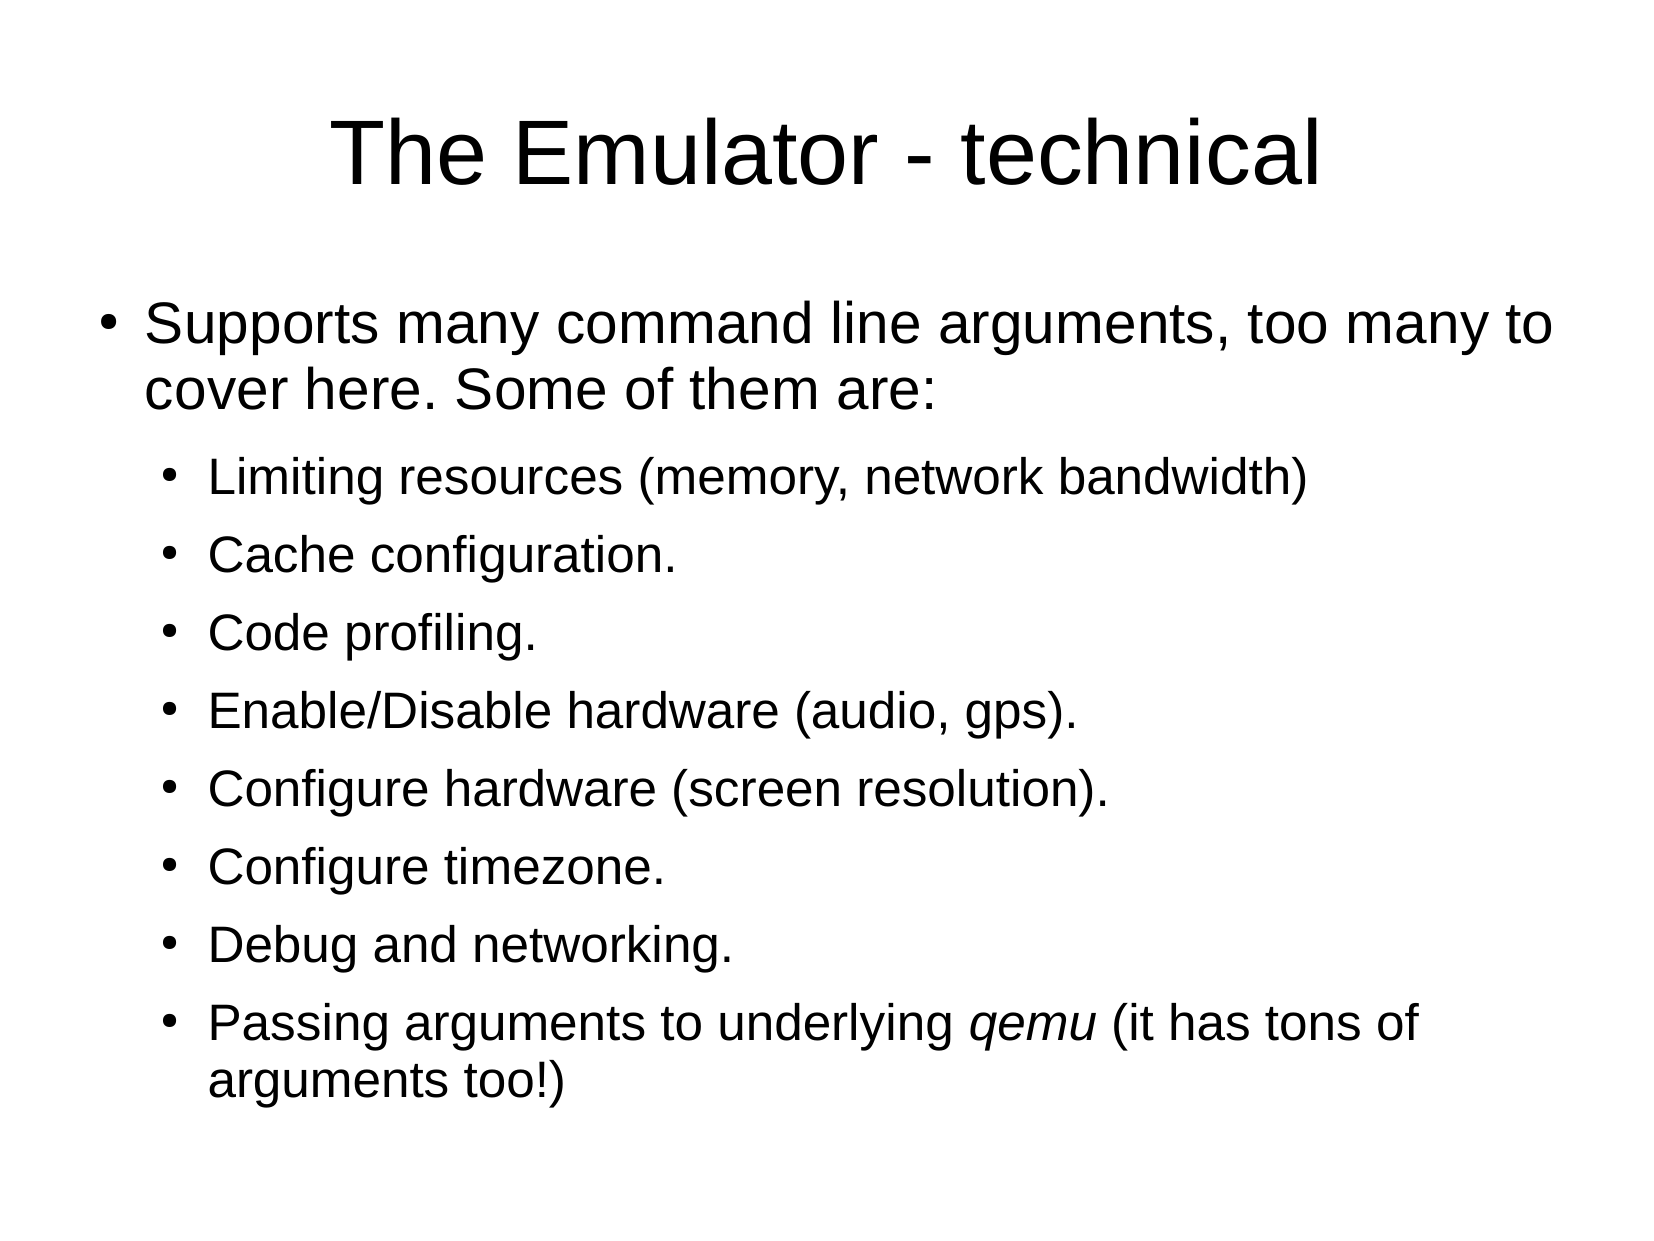

# The Emulator - technical
Supports many command line arguments, too many to cover here. Some of them are:
Limiting resources (memory, network bandwidth)
Cache configuration.
Code profiling.
Enable/Disable hardware (audio, gps).
Configure hardware (screen resolution).
Configure timezone.
Debug and networking.
Passing arguments to underlying qemu (it has tons of arguments too!)